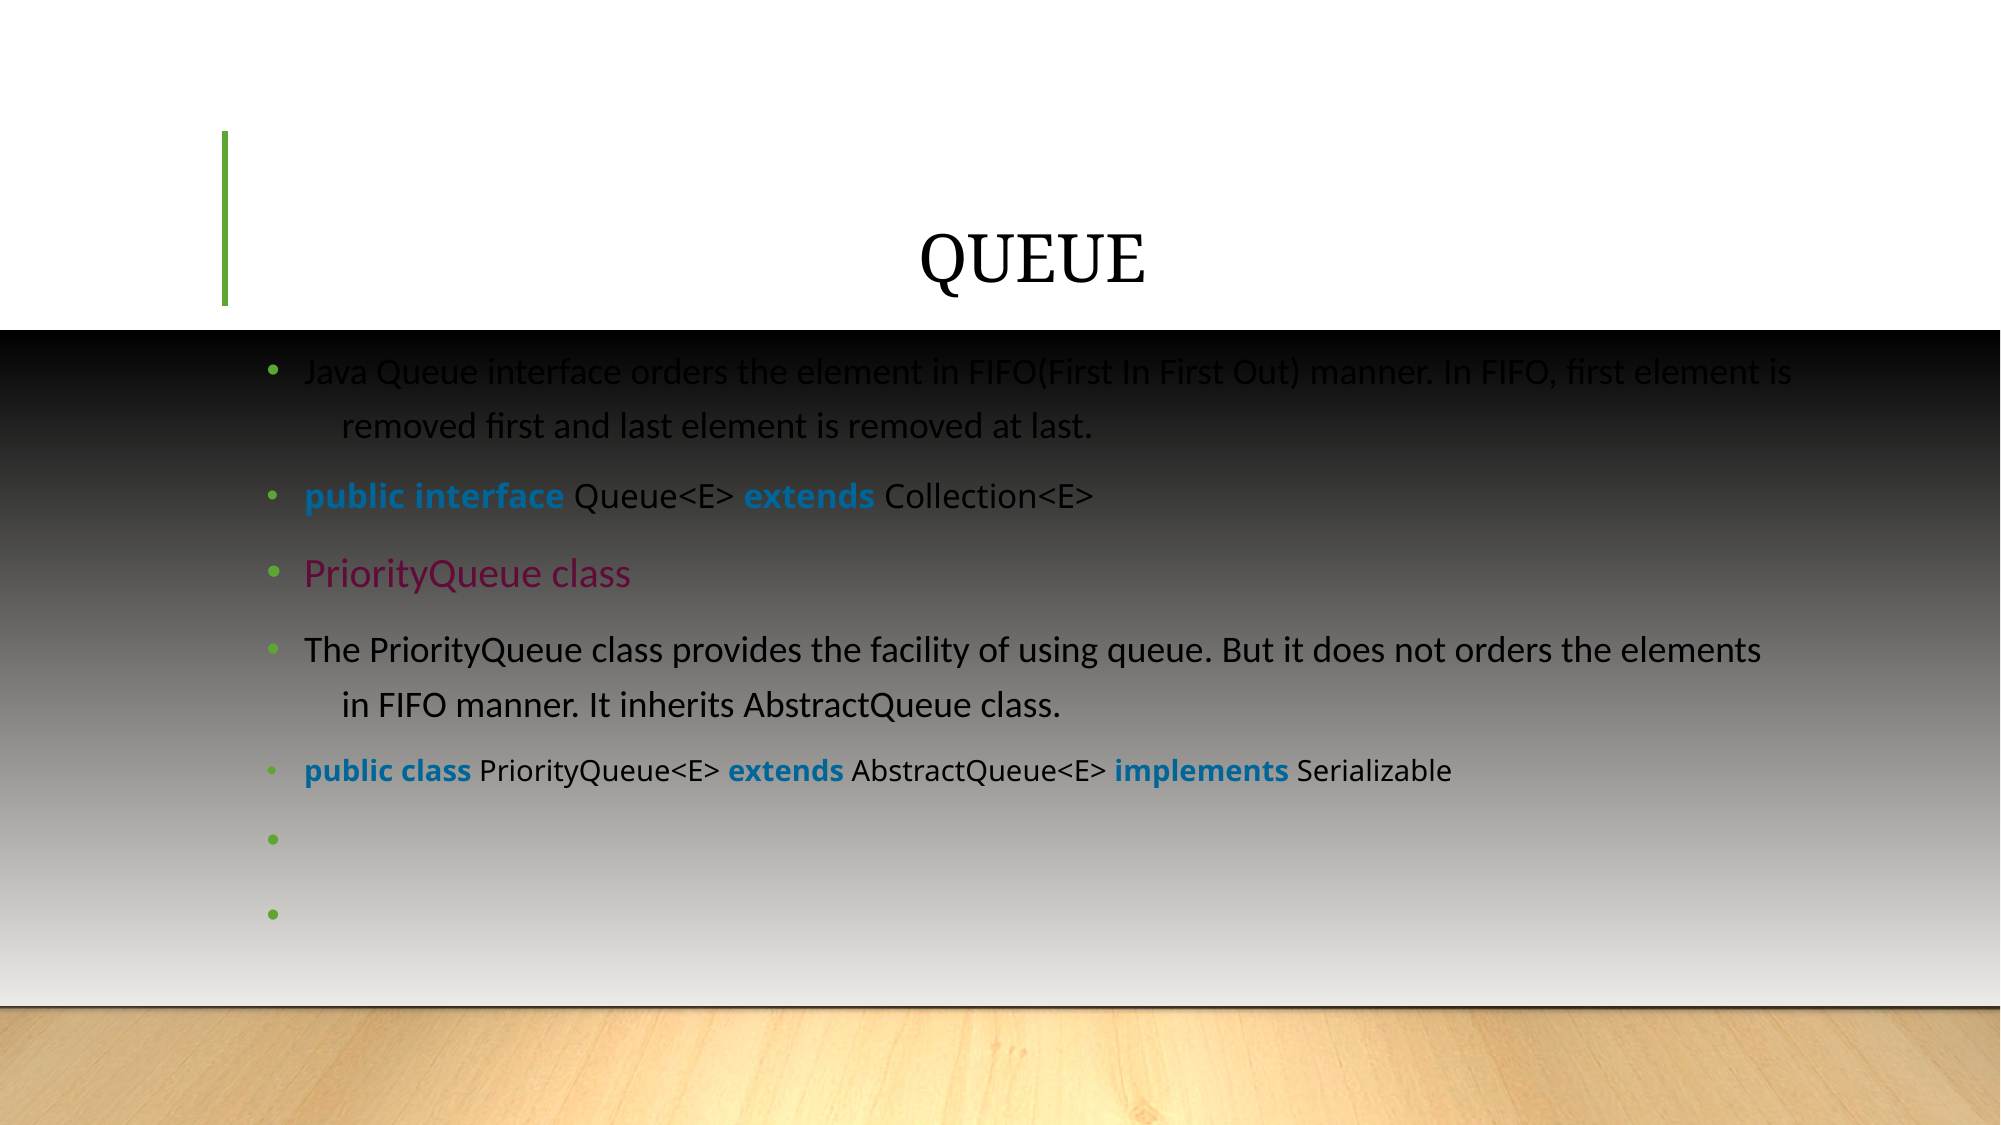

# QUEUE
Java Queue interface orders the element in FIFO(First In First Out) manner. In FIFO, first element is removed first and last element is removed at last.
public interface Queue<E> extends Collection<E>
PriorityQueue class
The PriorityQueue class provides the facility of using queue. But it does not orders the elements in FIFO manner. It inherits AbstractQueue class.
public class PriorityQueue<E> extends AbstractQueue<E> implements Serializable